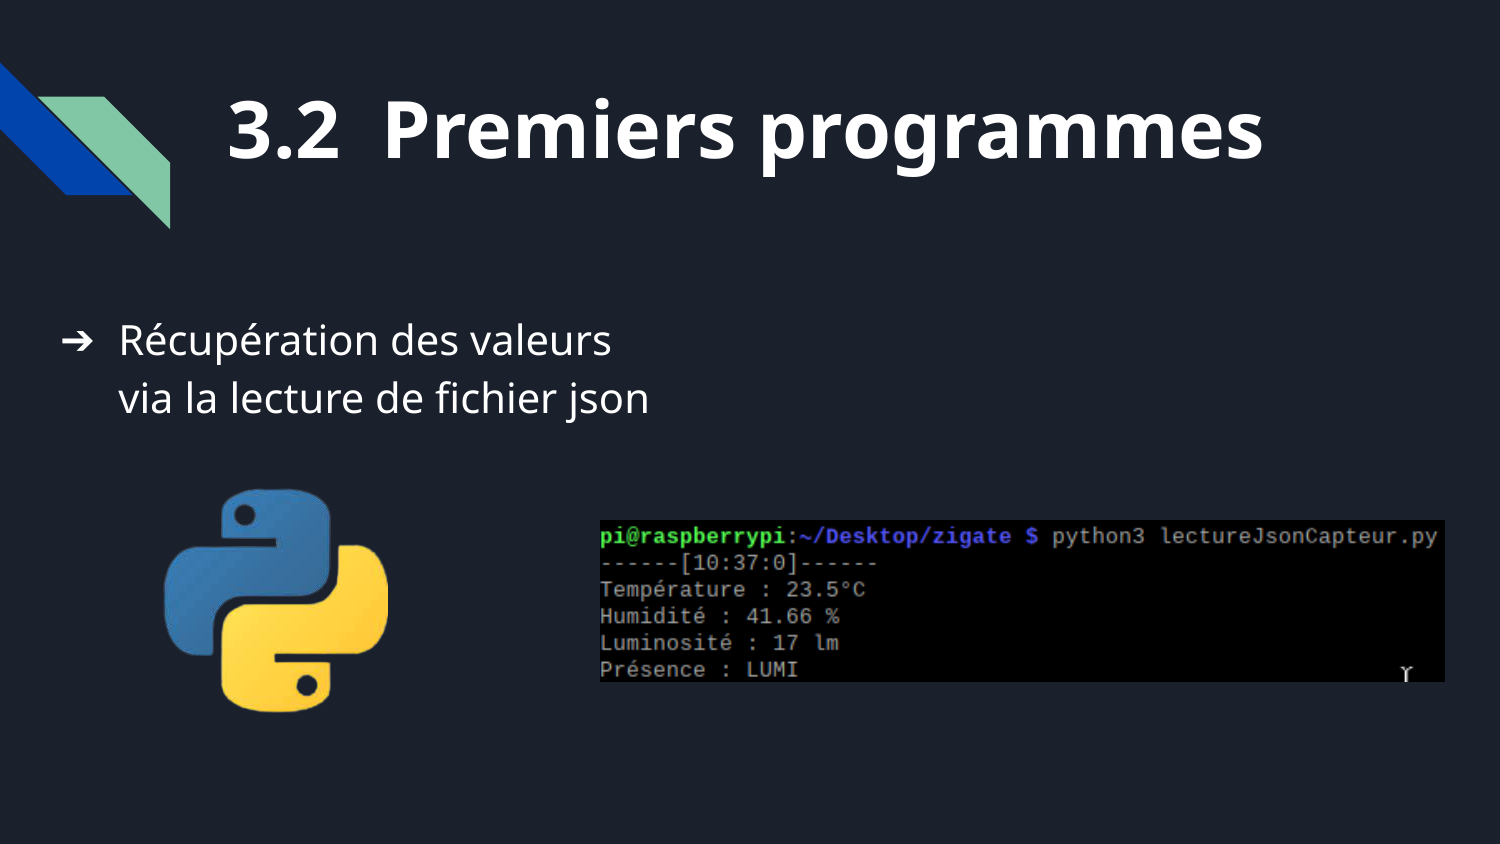

# 3.2 Premiers programmes
Récupération des valeurs via la lecture de fichier json